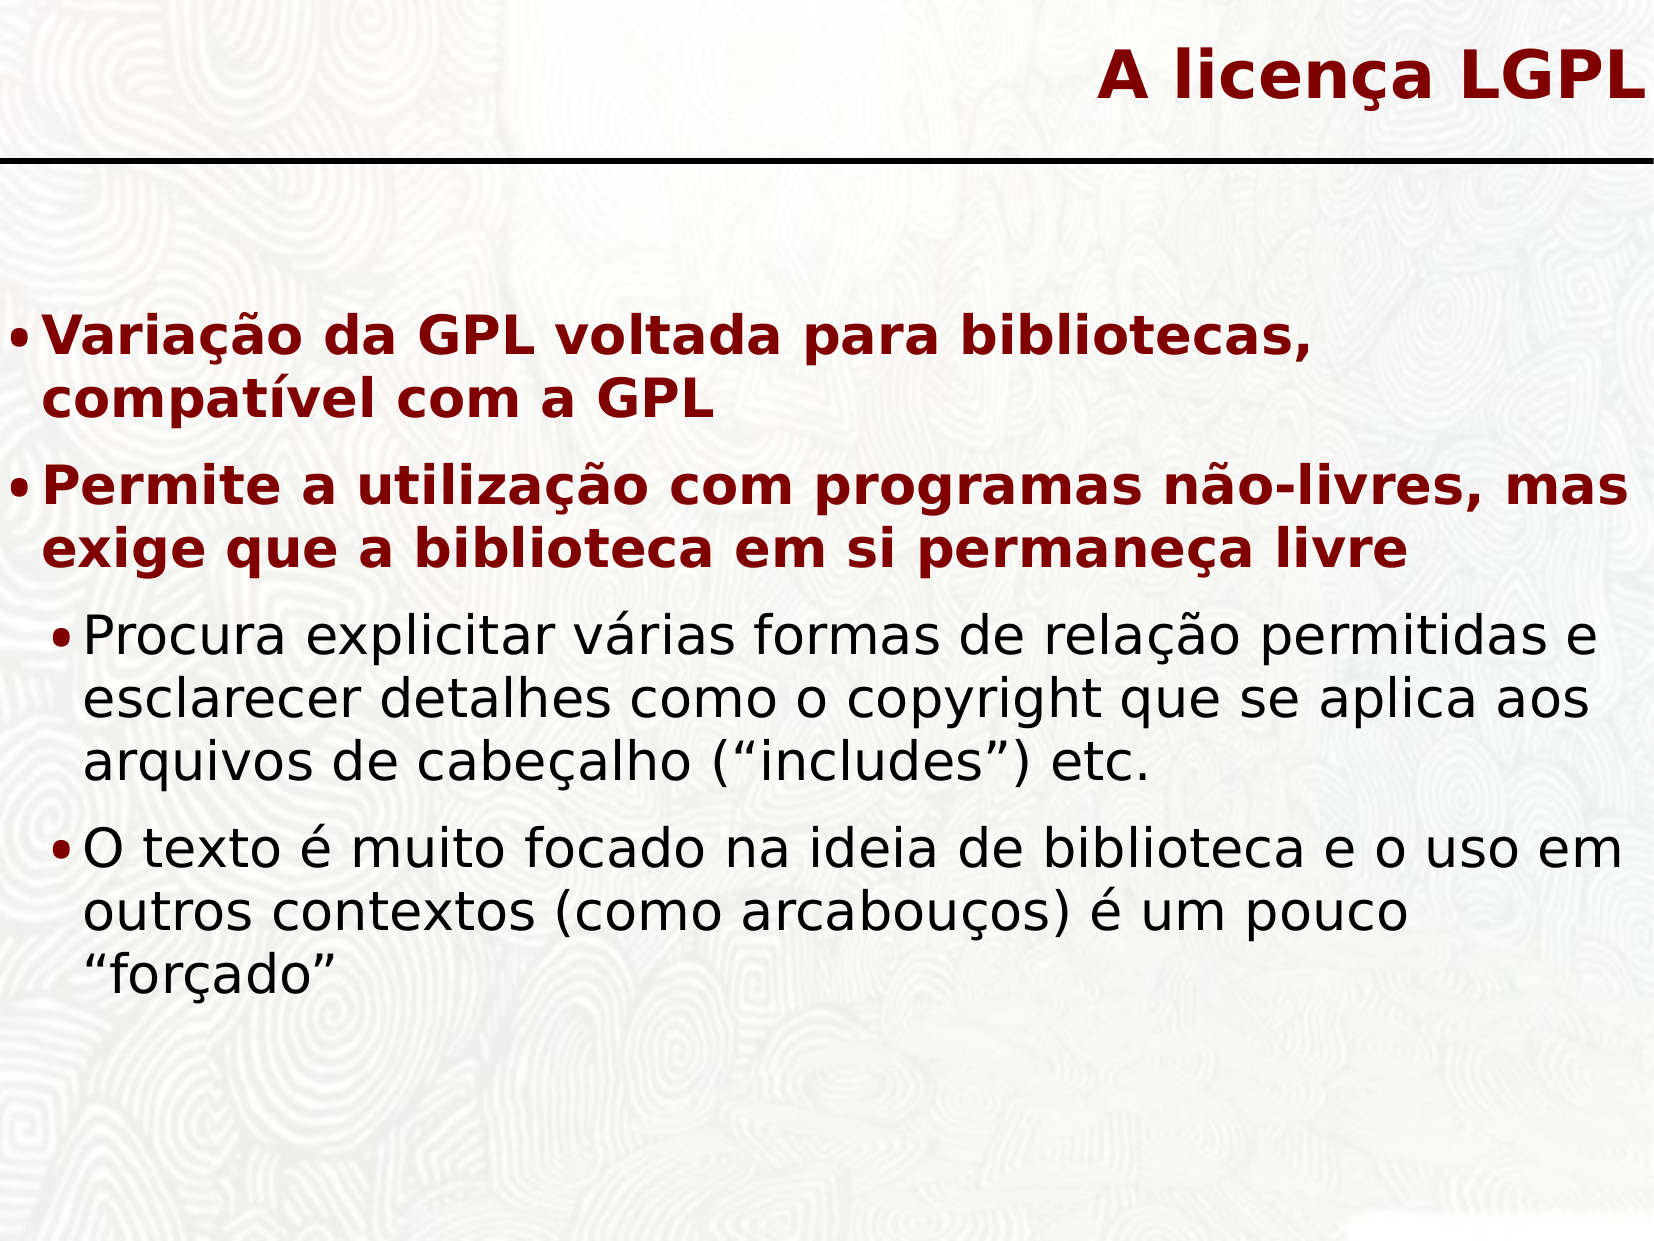

# A licença LGPL
Variação da GPL voltada para bibliotecas, compatível com a GPL
Permite a utilização com programas não-livres, mas exige que a biblioteca em si permaneça livre
Procura explicitar várias formas de relação permitidas e esclarecer detalhes como o copyright que se aplica aos arquivos de cabeçalho (“includes”) etc.
O texto é muito focado na ideia de biblioteca e o uso em outros contextos (como arcabouços) é um pouco “forçado”